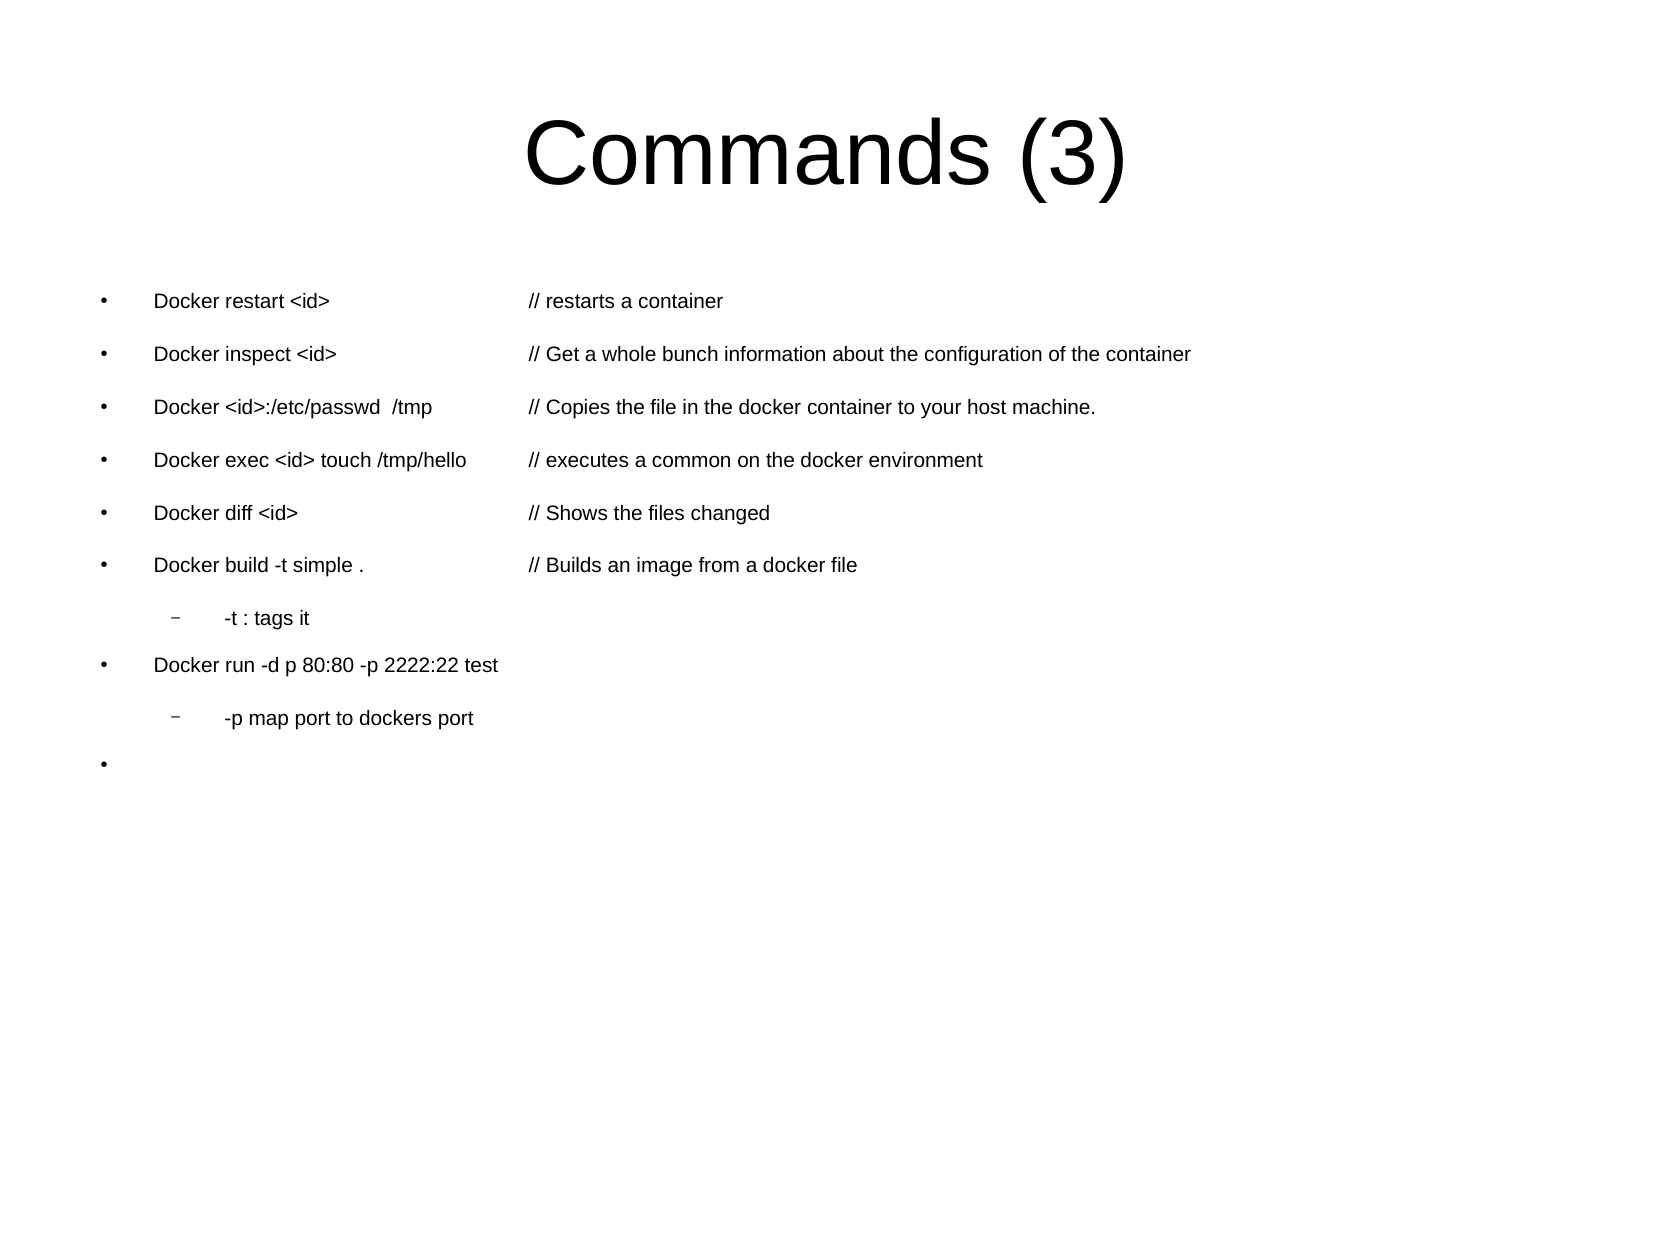

# Commands (3)
Docker restart <id>			// restarts a container
Docker inspect <id> 			// Get a whole bunch information about the configuration of the container
Docker <id>:/etc/passwd /tmp		// Copies the file in the docker container to your host machine.
Docker exec <id> touch /tmp/hello	// executes a common on the docker environment
Docker diff <id>				// Shows the files changed
Docker build -t simple .			// Builds an image from a docker file
-t : tags it
Docker run -d p 80:80 -p 2222:22 test
-p map port to dockers port